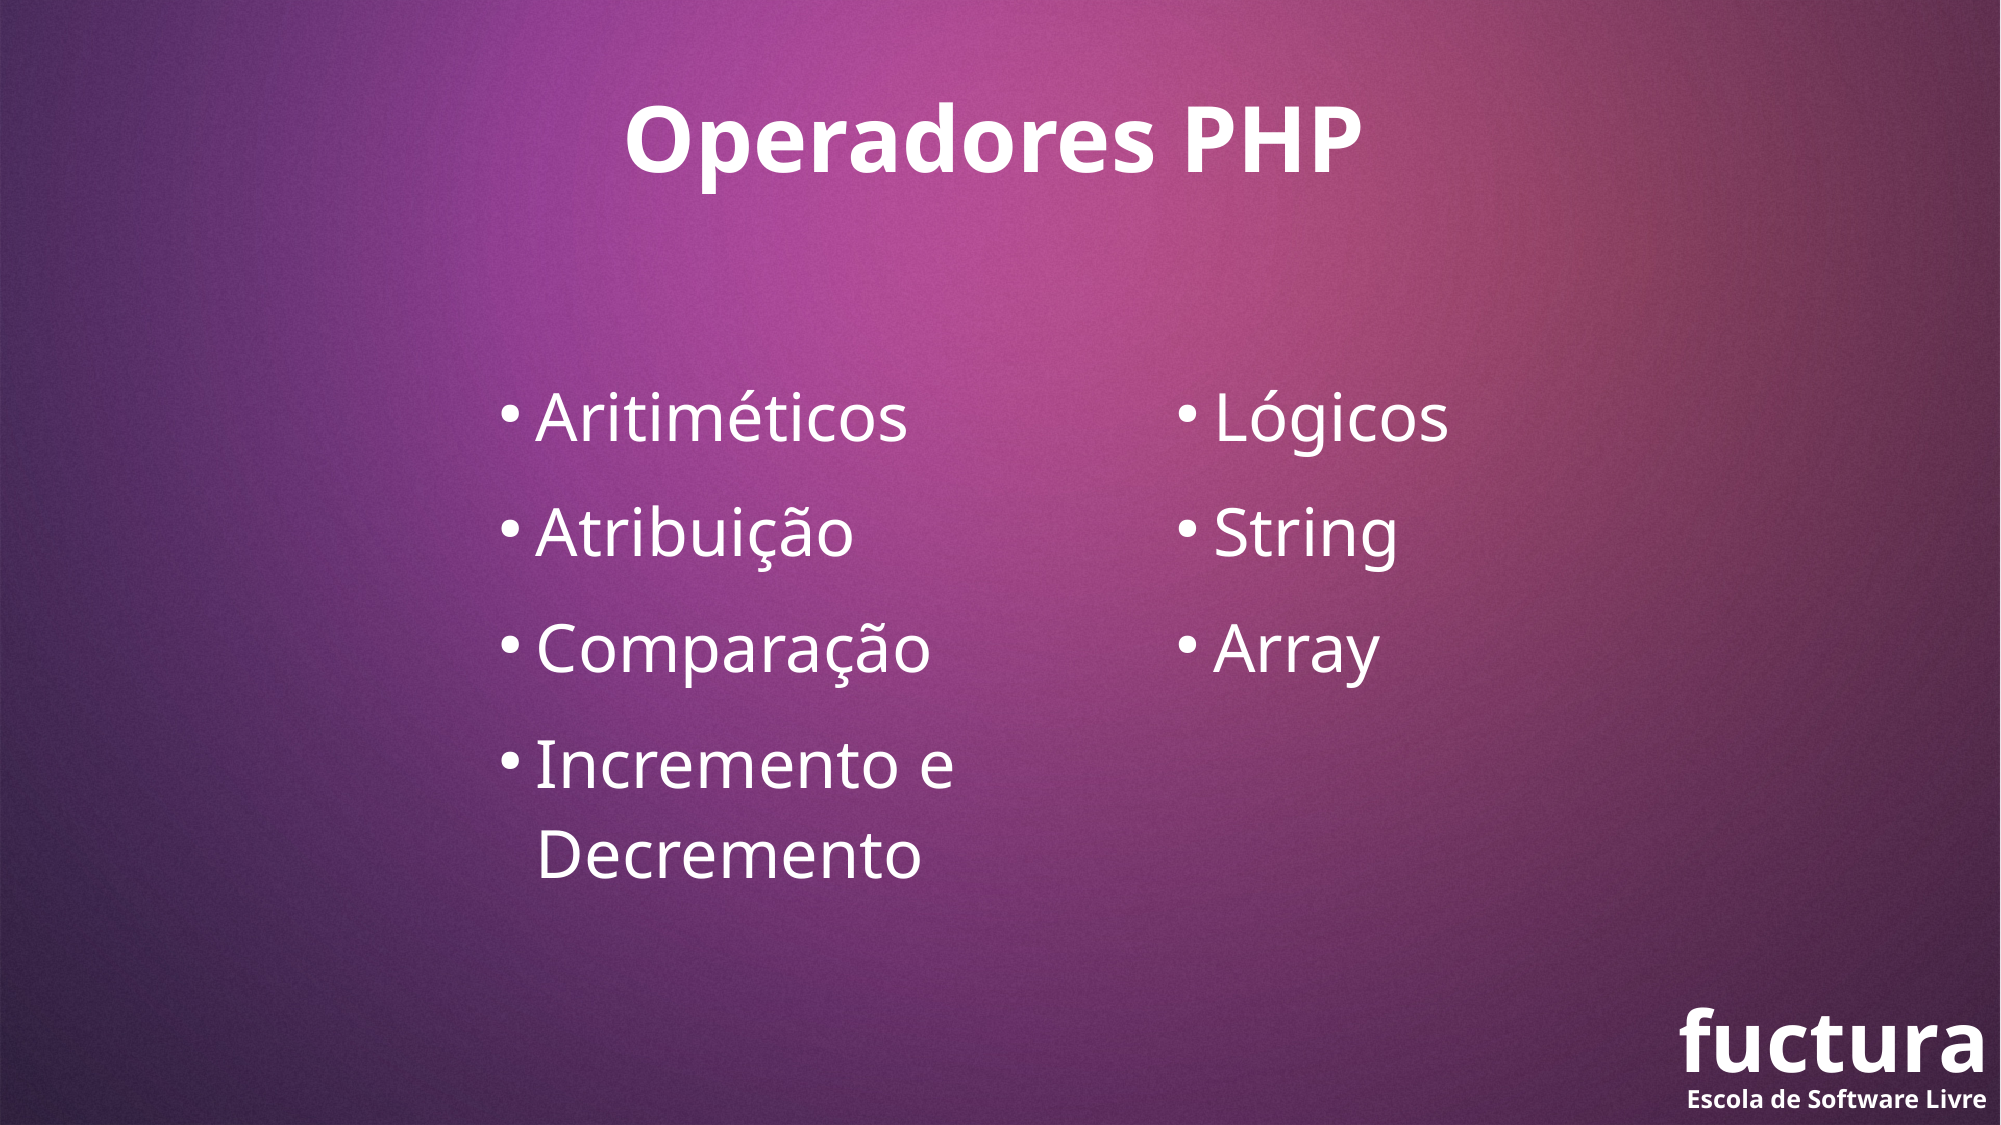

Operadores PHP
| Aritiméticos Atribuição Comparação Incremento e Decremento | Lógicos String Array |
| --- | --- |
fuctura
Escola de Software Livre